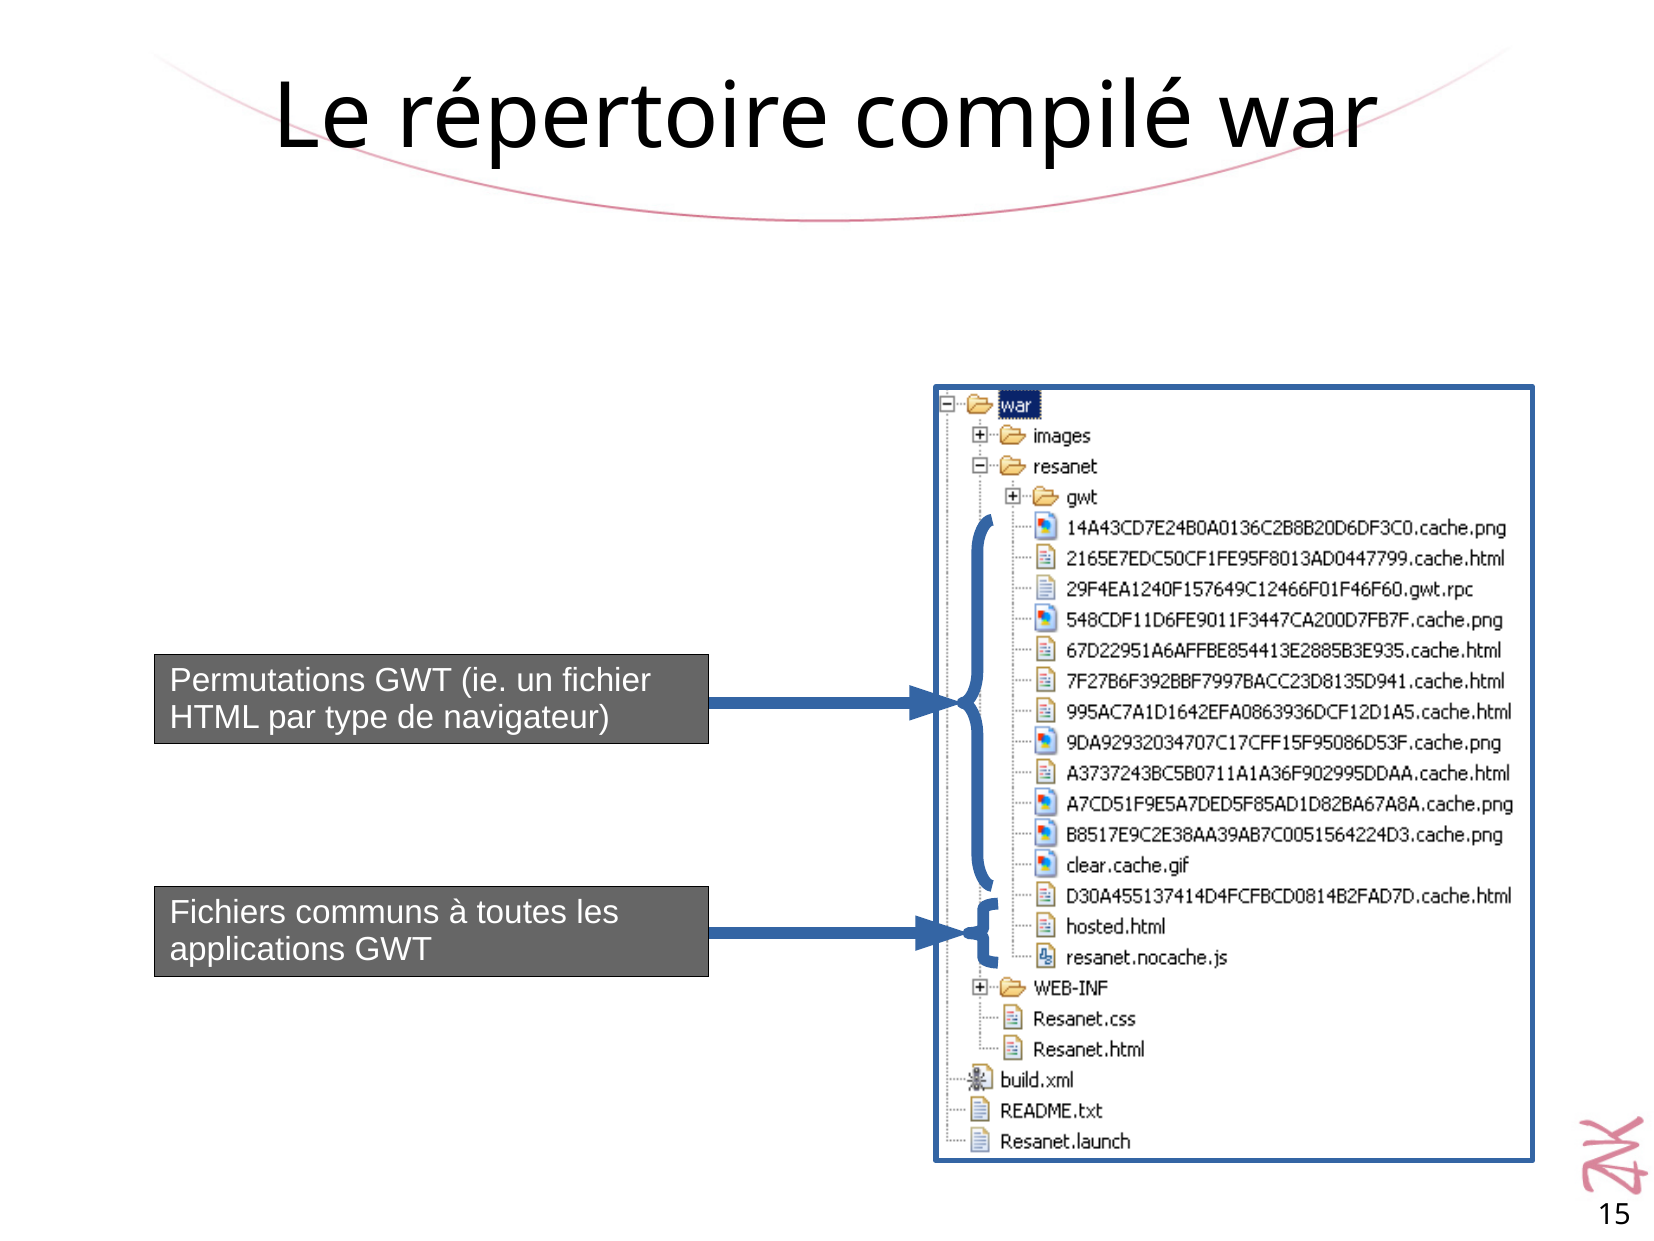

# Le répertoire compilé war
Permutations GWT (ie. un fichier HTML par type de navigateur)
Fichiers communs à toutes les applications GWT
15